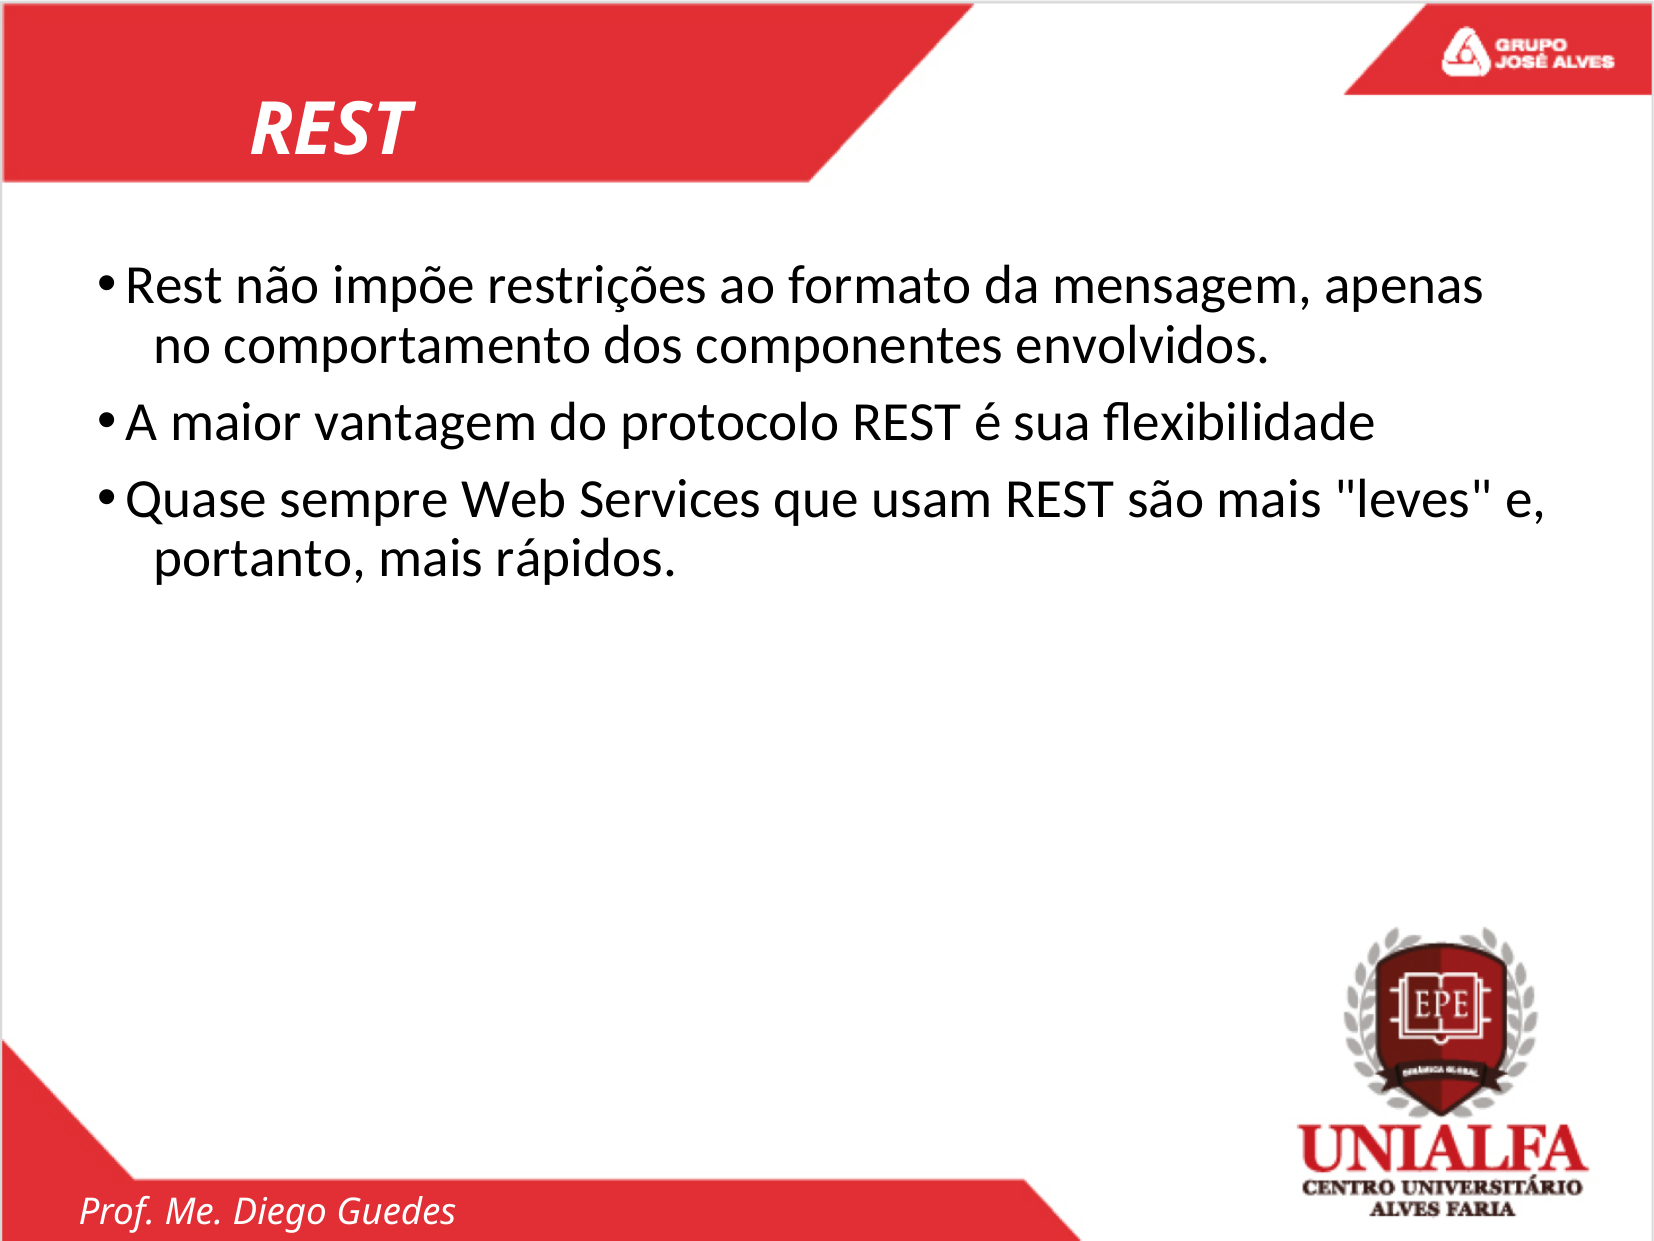

REST
Rest não impõe restrições ao formato da mensagem, apenas no comportamento dos componentes envolvidos.
A maior vantagem do protocolo REST é sua flexibilidade
Quase sempre Web Services que usam REST são mais "leves" e, portanto, mais rápidos.
Prof. Me. Diego Guedes